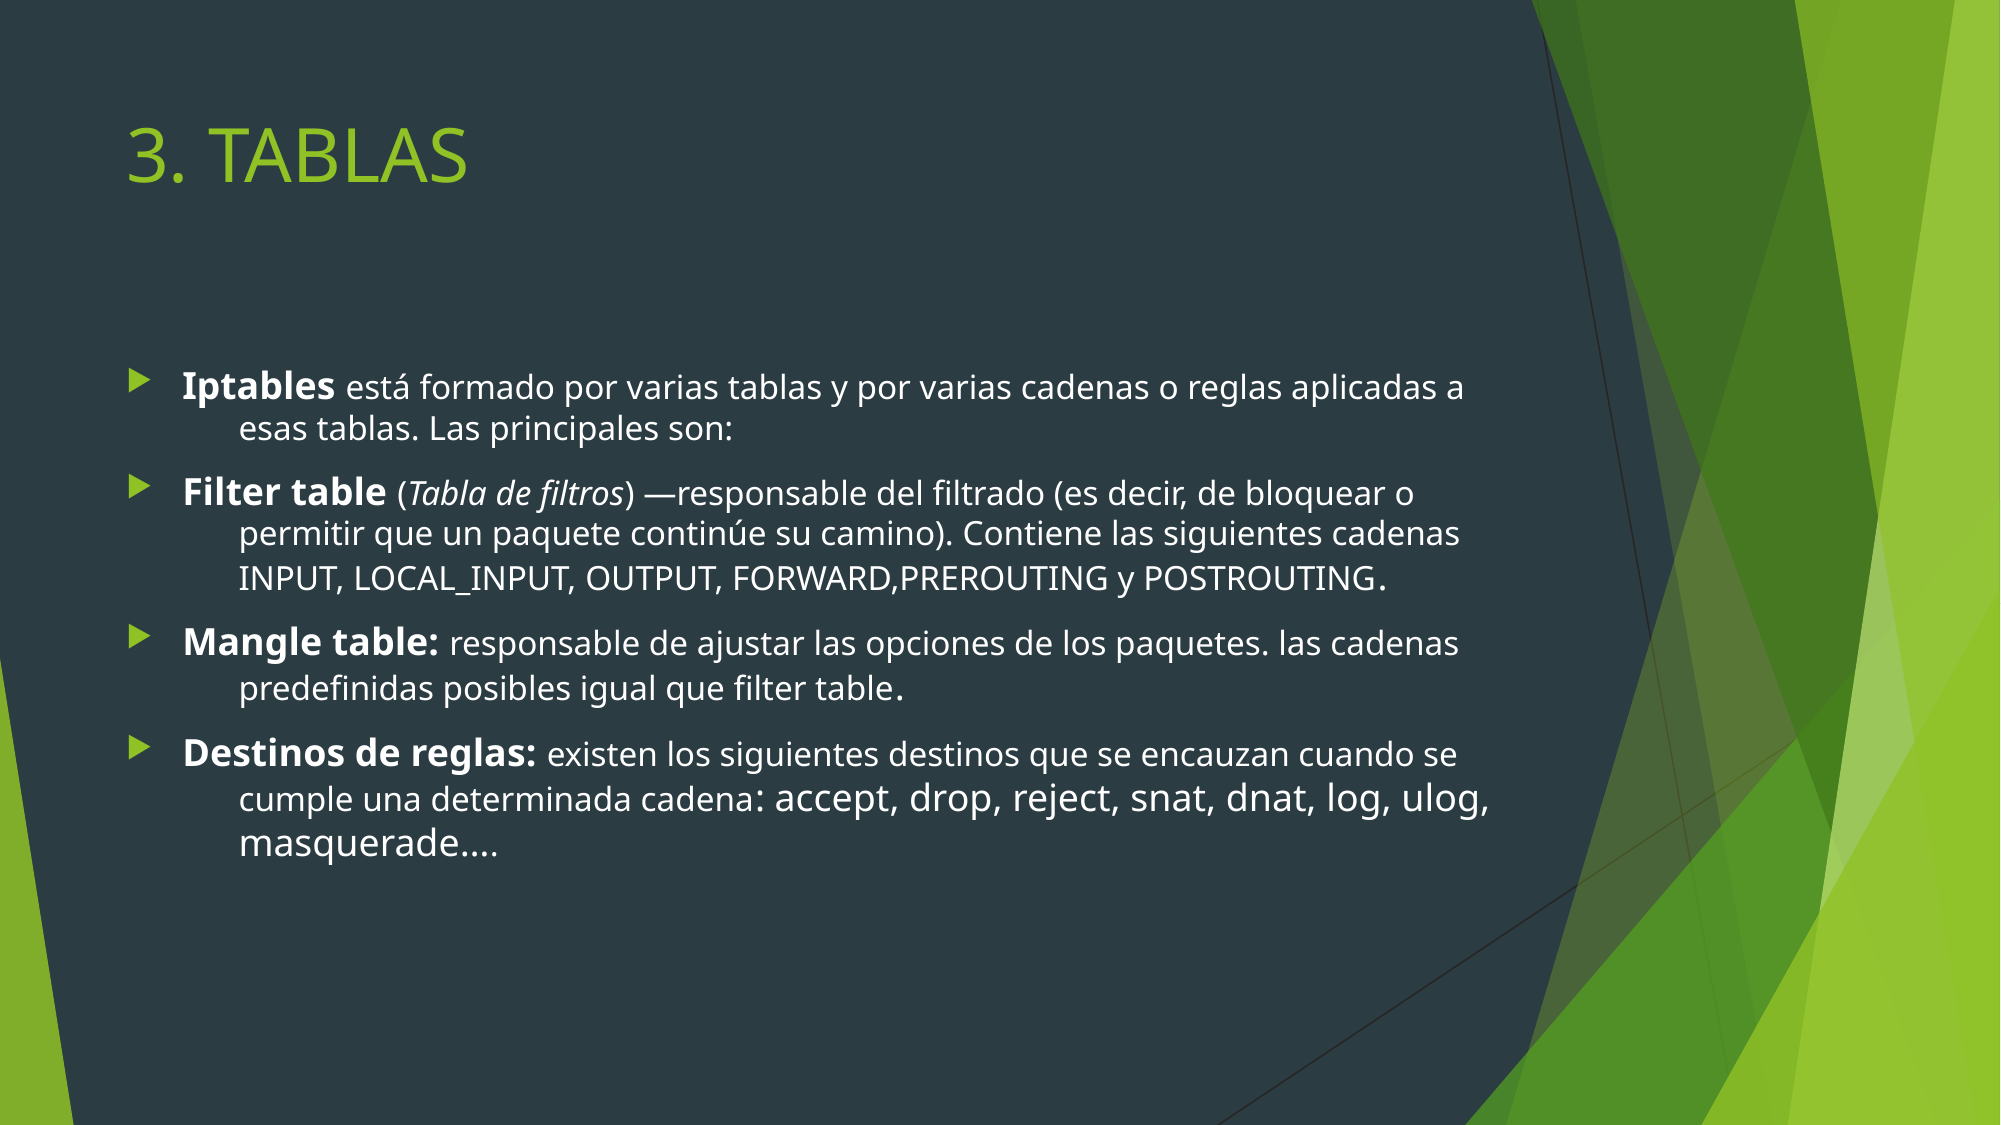

# 3. TABLAS
Iptables está formado por varias tablas y por varias cadenas o reglas aplicadas a esas tablas. Las principales son:
Filter table (Tabla de filtros) —responsable del filtrado (es decir, de bloquear o permitir que un paquete continúe su camino). Contiene las siguientes cadenas INPUT, LOCAL_INPUT, OUTPUT, FORWARD,PREROUTING y POSTROUTING.
Mangle table: responsable de ajustar las opciones de los paquetes. las cadenas predefinidas posibles igual que filter table.
Destinos de reglas: existen los siguientes destinos que se encauzan cuando se cumple una determinada cadena: accept, drop, reject, snat, dnat, log, ulog, masquerade….